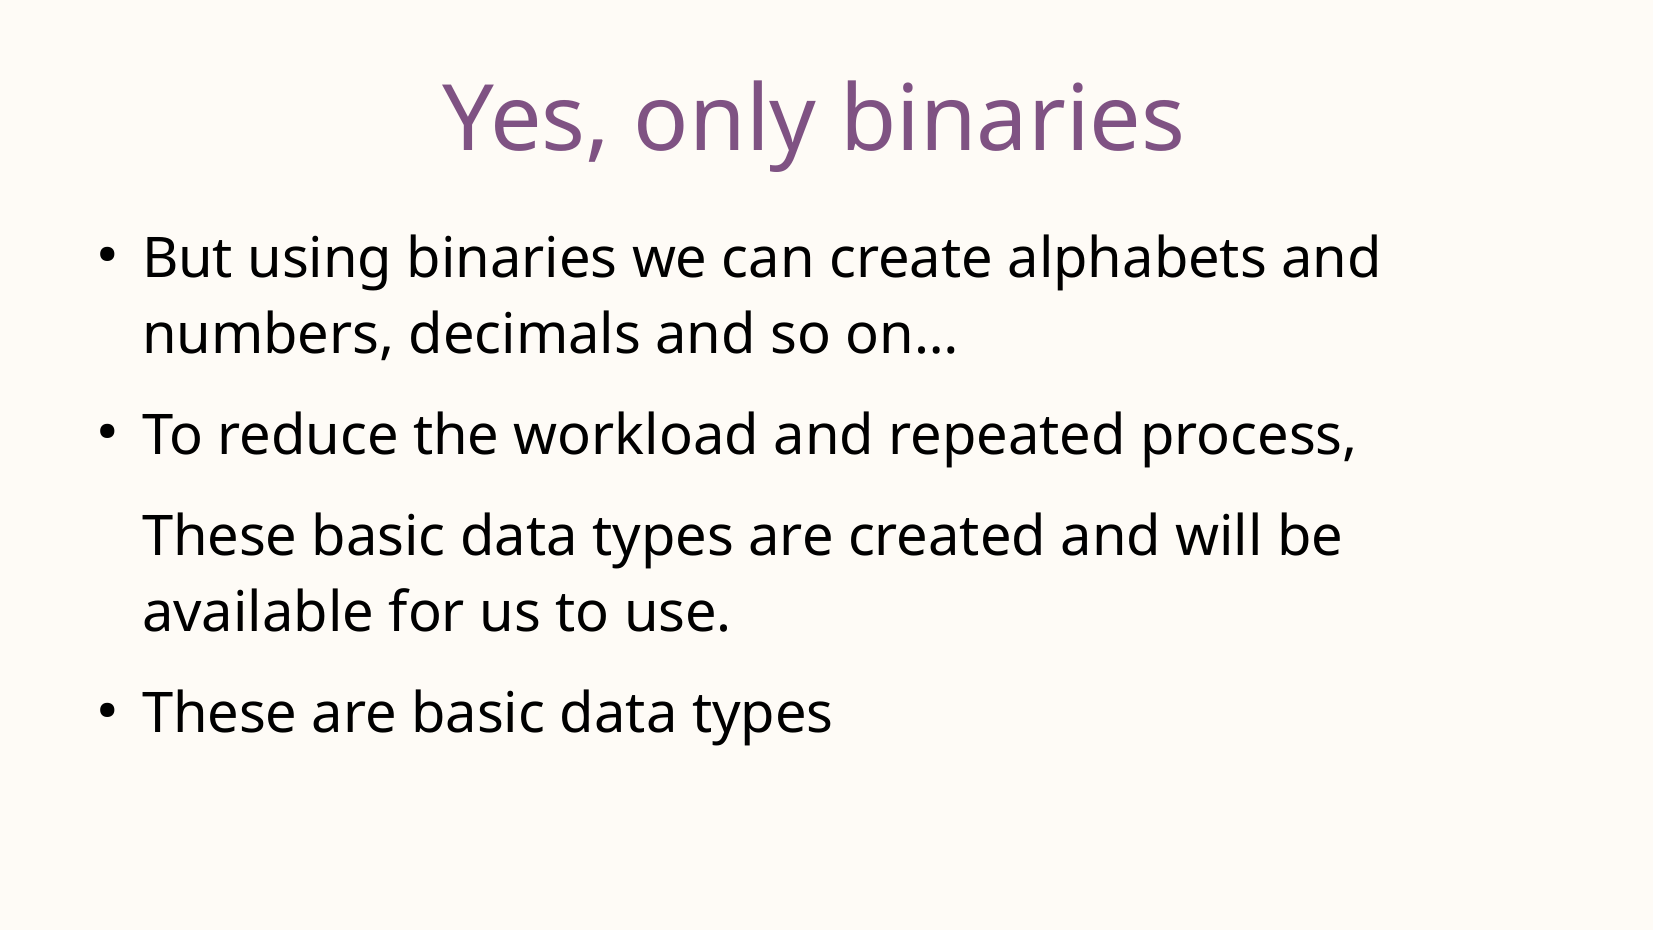

# Yes, only binaries
But using binaries we can create alphabets and numbers, decimals and so on…
To reduce the workload and repeated process,
These basic data types are created and will be available for us to use.
These are basic data types